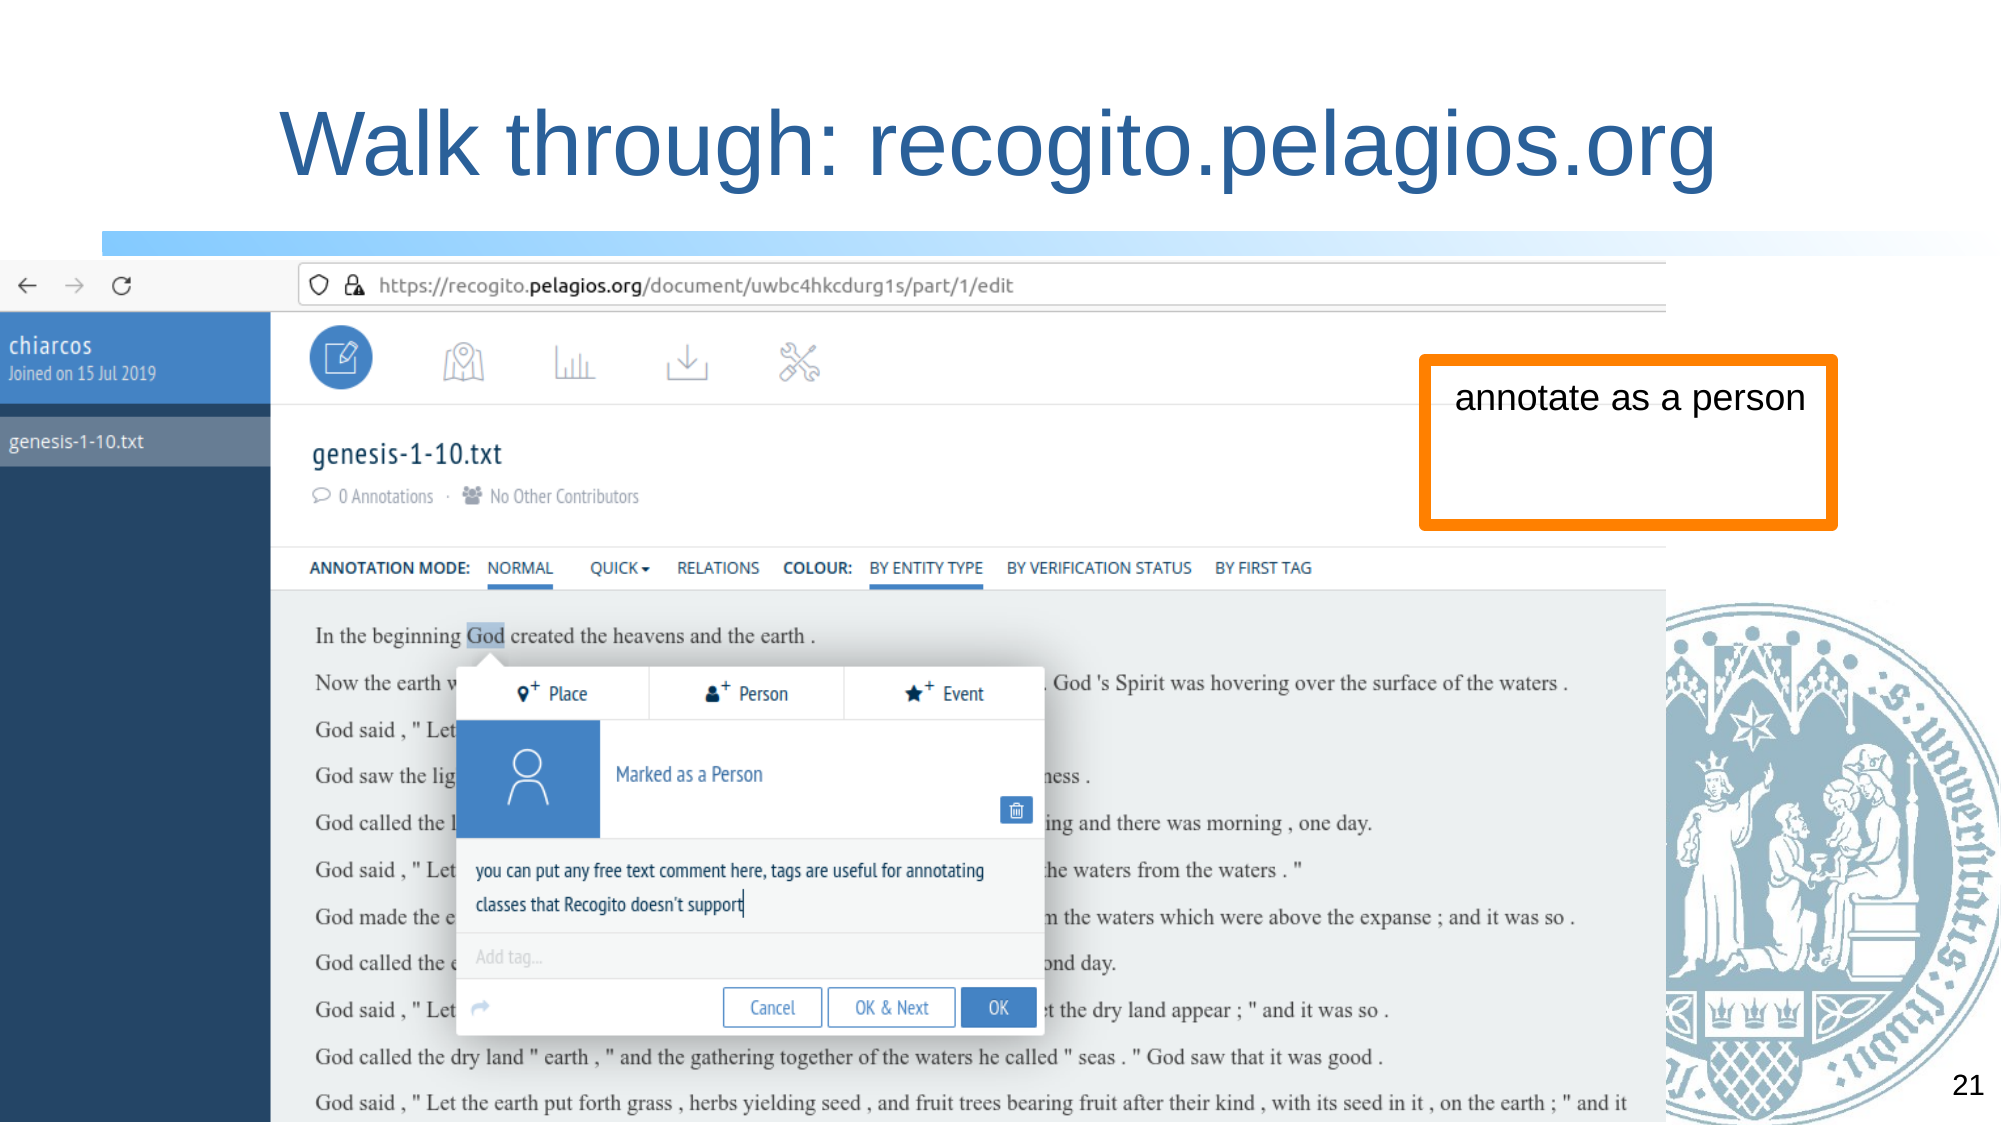

# Walk through: recogito.pelagios.org
annotate as a person